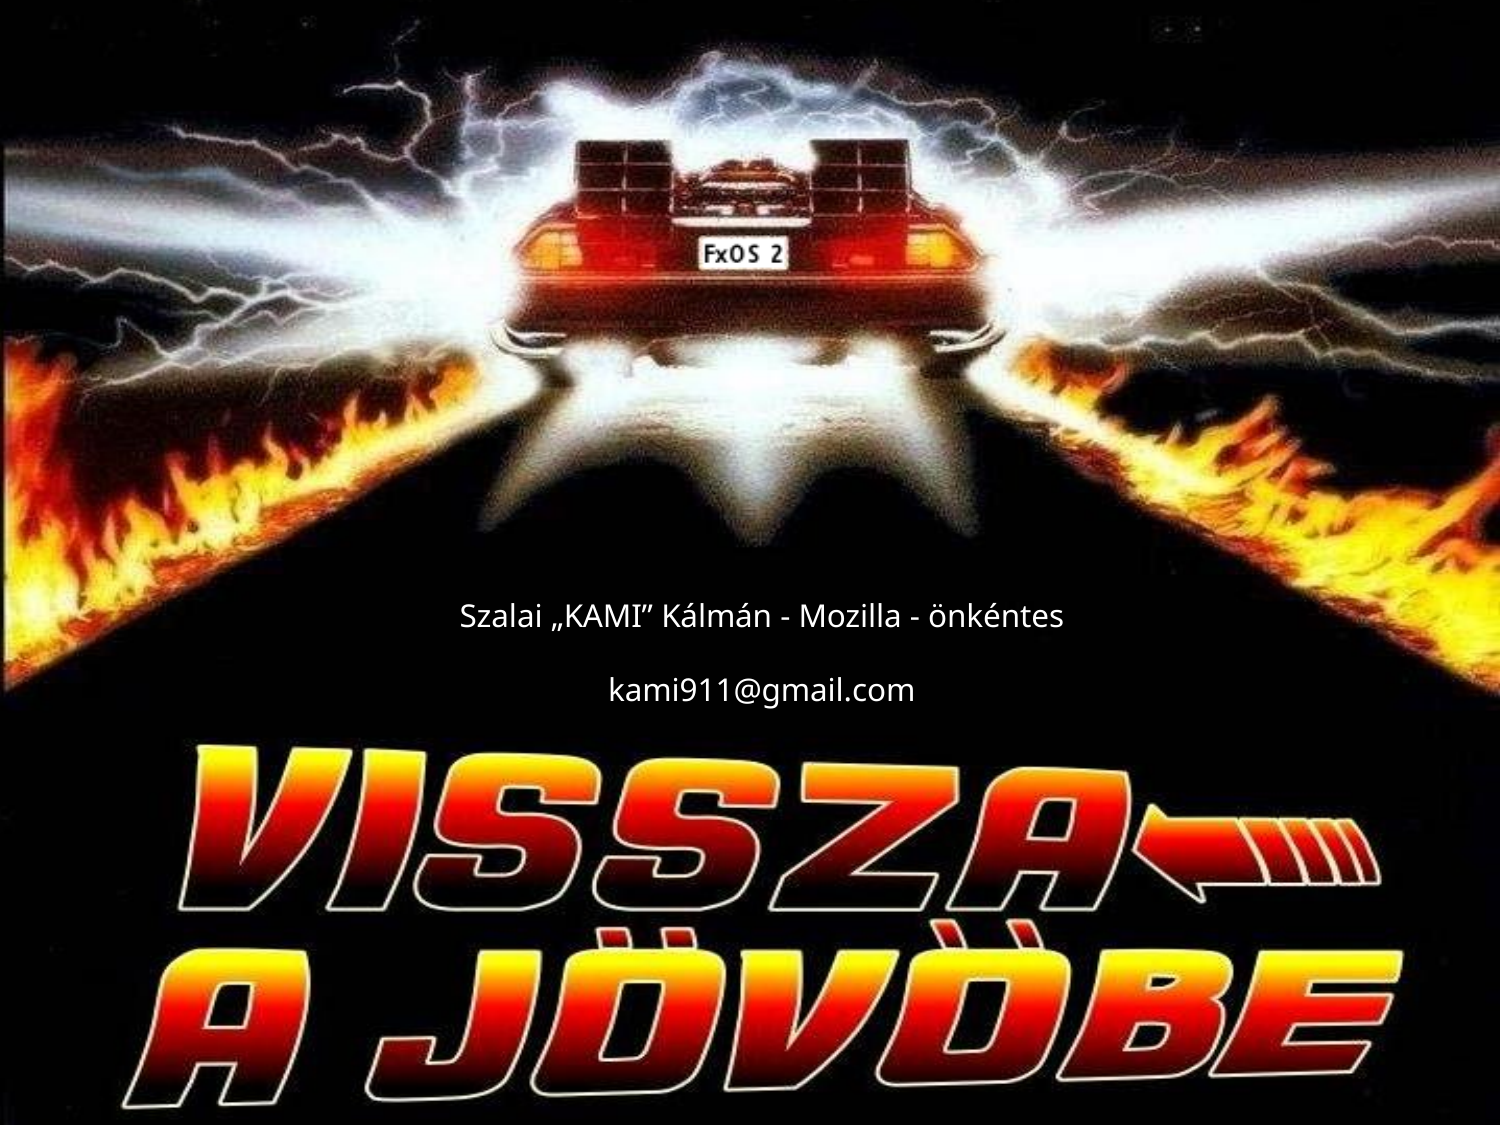

#
Szalai „KAMI” Kálmán - Mozilla - önkéntes
kami911@gmail.com